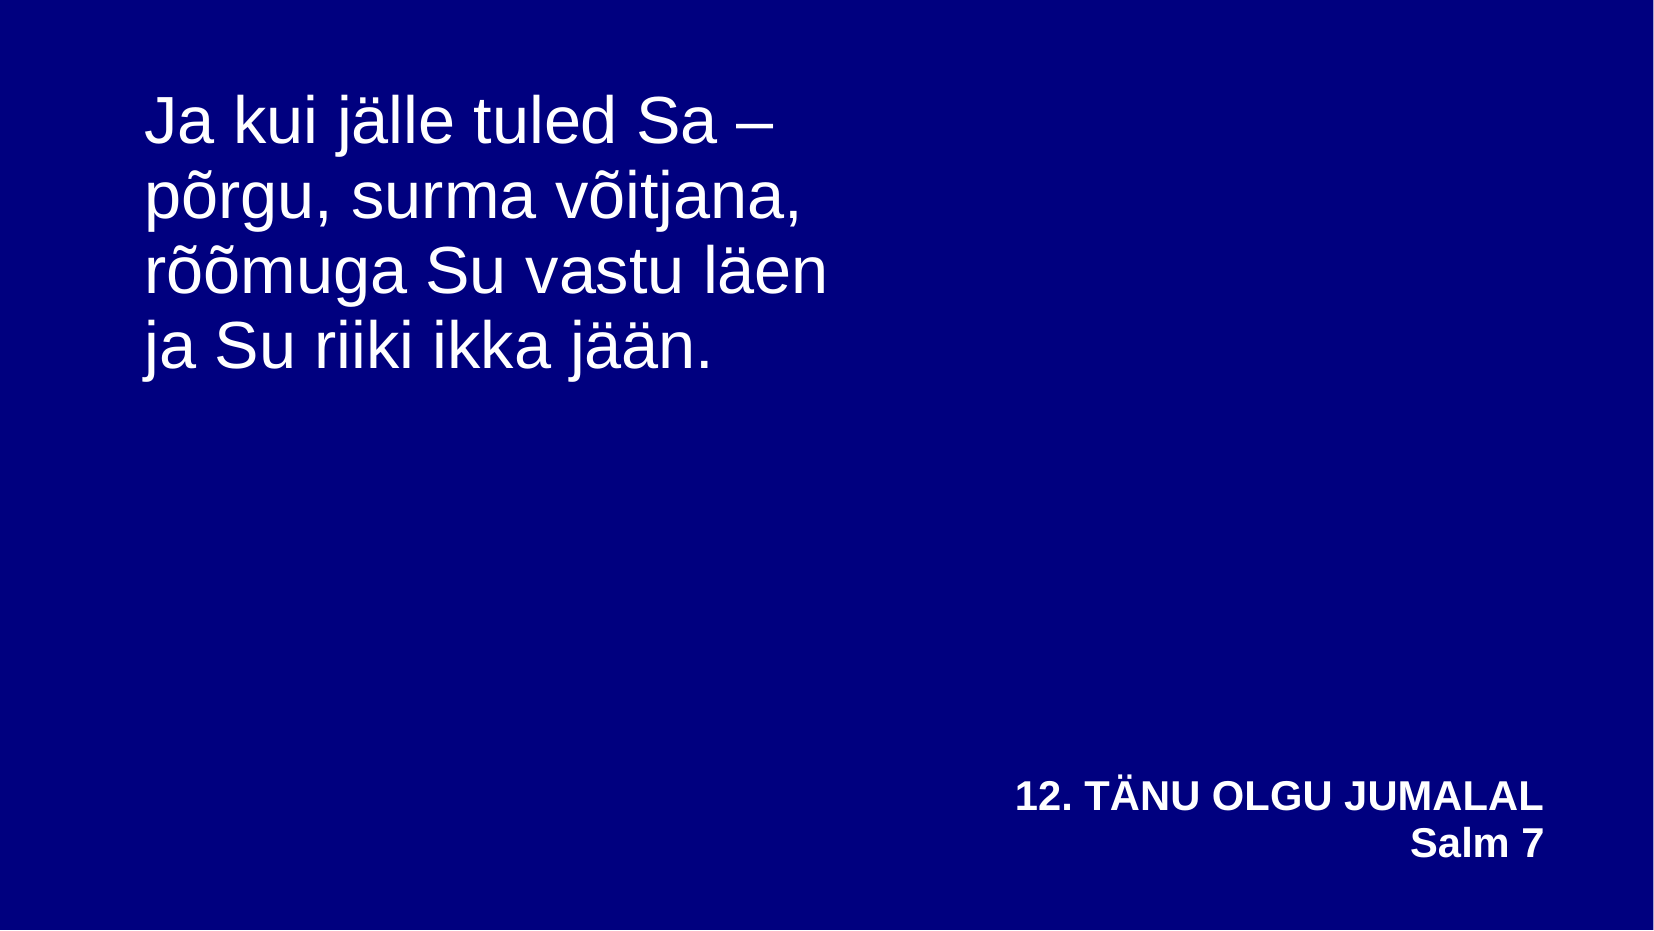

Ja kui jälle tuled Sa –
põrgu, surma võitjana,
rõõmuga Su vastu läen
ja Su riiki ikka jään.
12. TÄNU OLGU JUMALAL
Salm 7